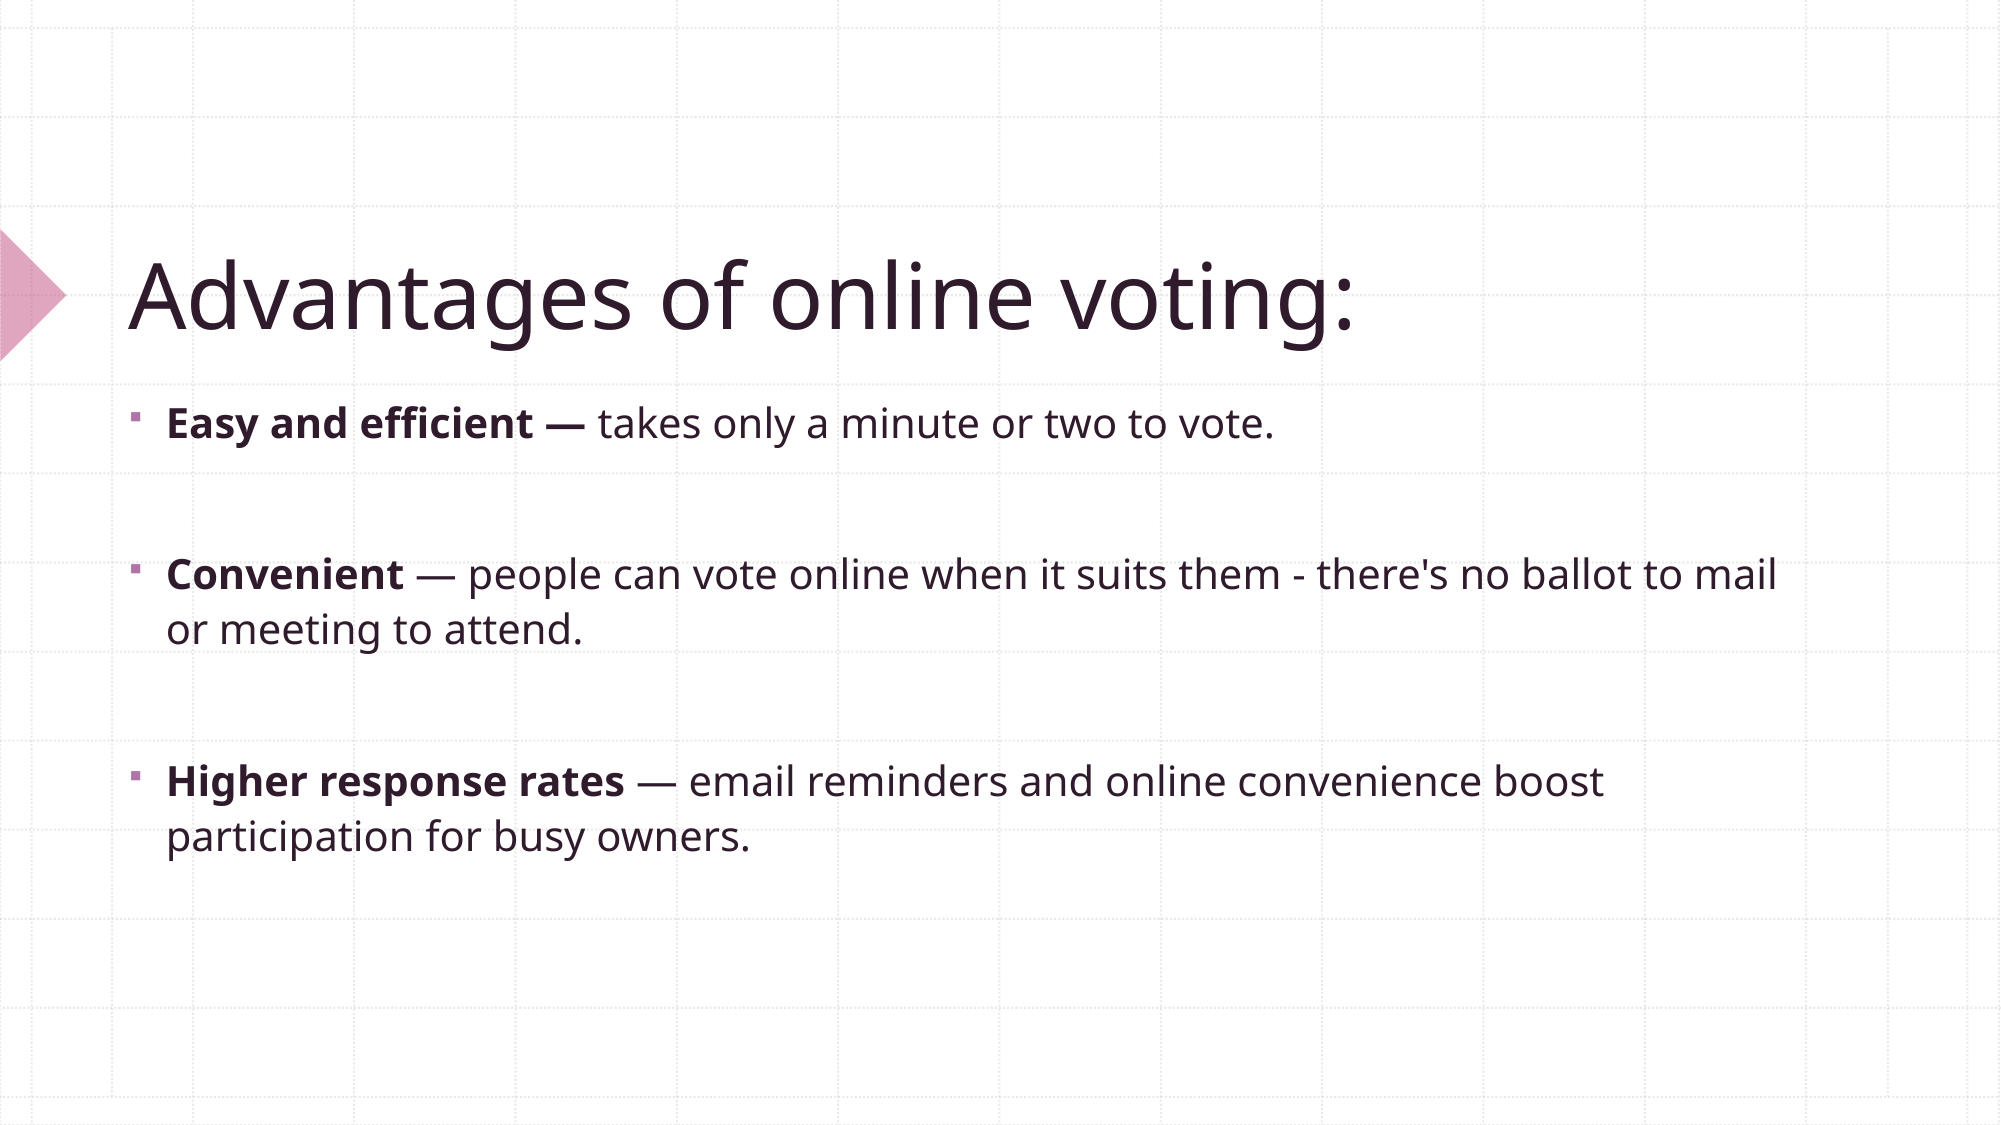

# Advantages of online voting:
Easy and efficient — takes only a minute or two to vote.
Convenient — people can vote online when it suits them - there's no ballot to mail or meeting to attend.
Higher response rates — email reminders and online convenience boost participation for busy owners.